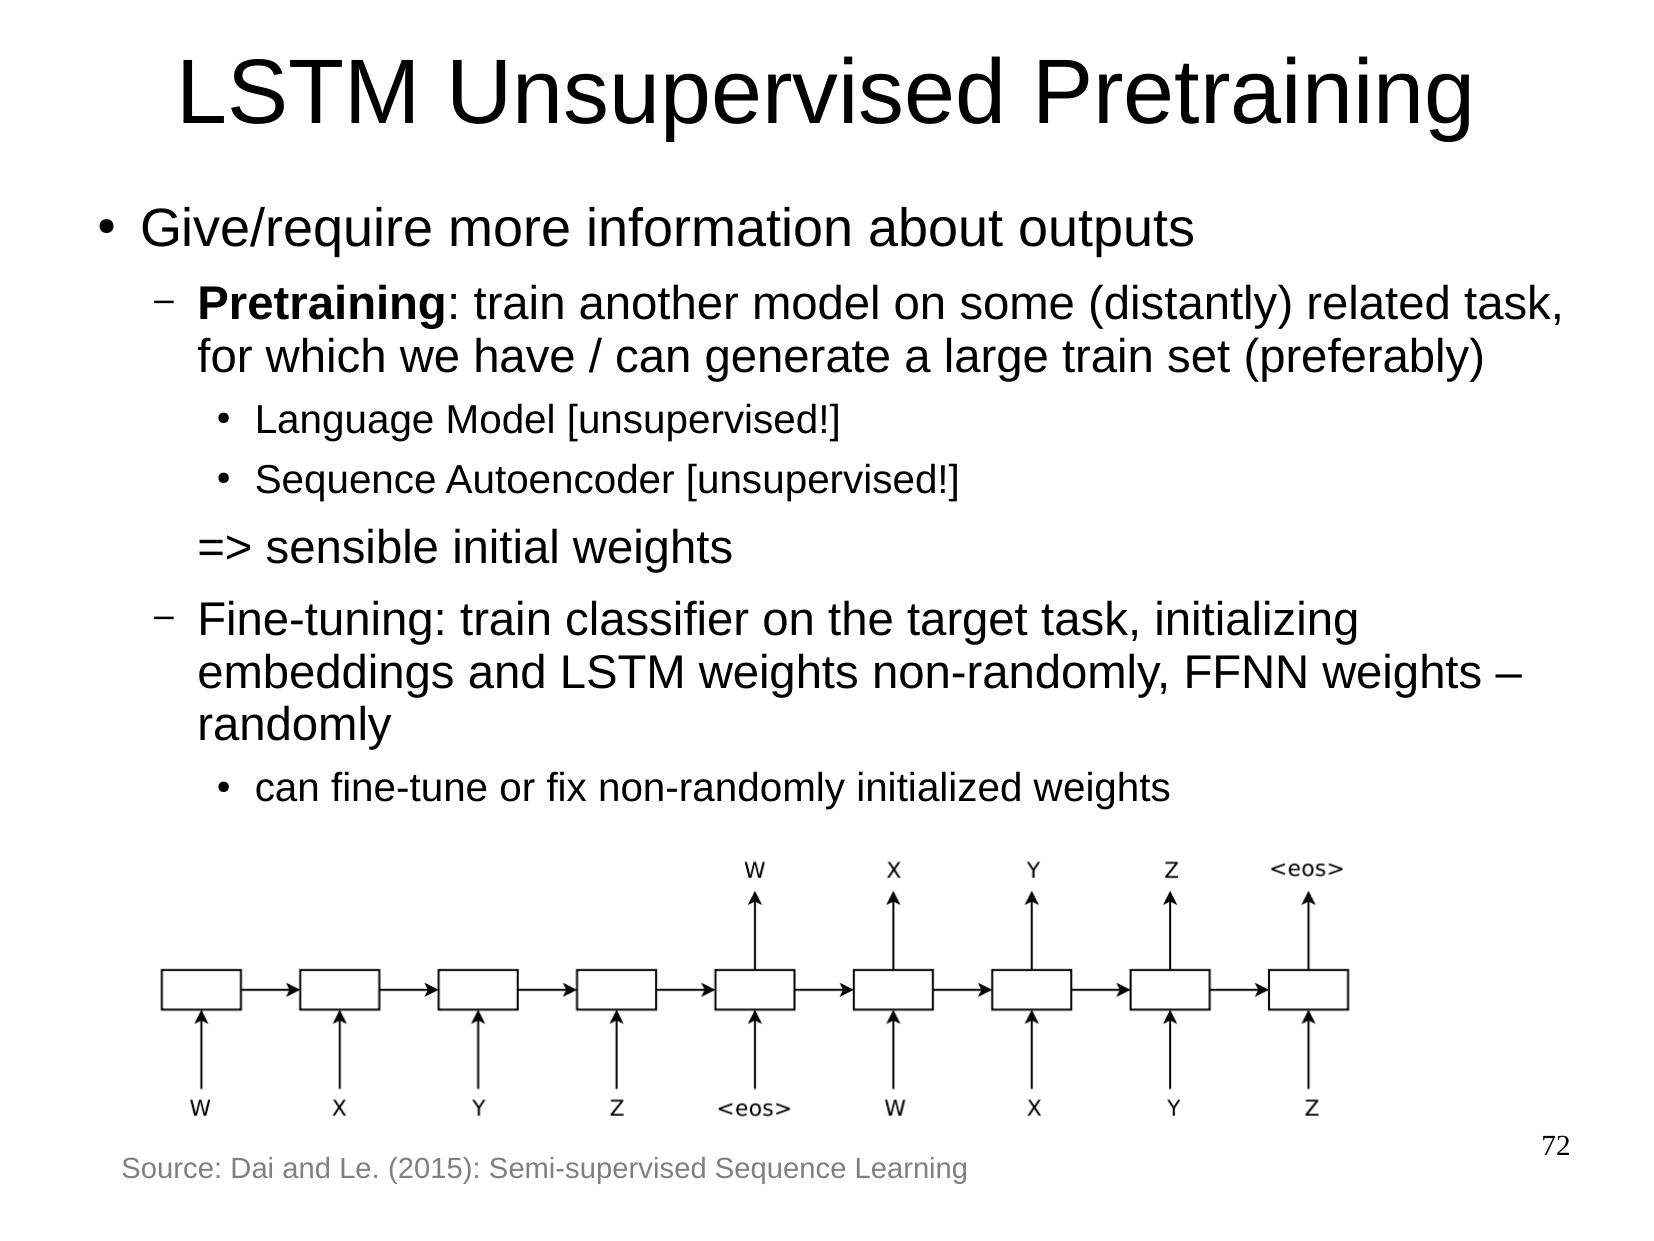

# LSTM Unsupervised Pretraining
Give/require more information about outputs
Pretraining: train another model on some (distantly) related task, for which we have / can generate a large train set (preferably)
Language Model [unsupervised!]
Sequence Autoencoder [unsupervised!]
=> sensible initial weights
Fine-tuning: train classifier on the target task, initializing embeddings and LSTM weights non-randomly, FFNN weights – randomly
can fine-tune or fix non-randomly initialized weights
72
Source: Dai and Le. (2015): Semi-supervised Sequence Learning